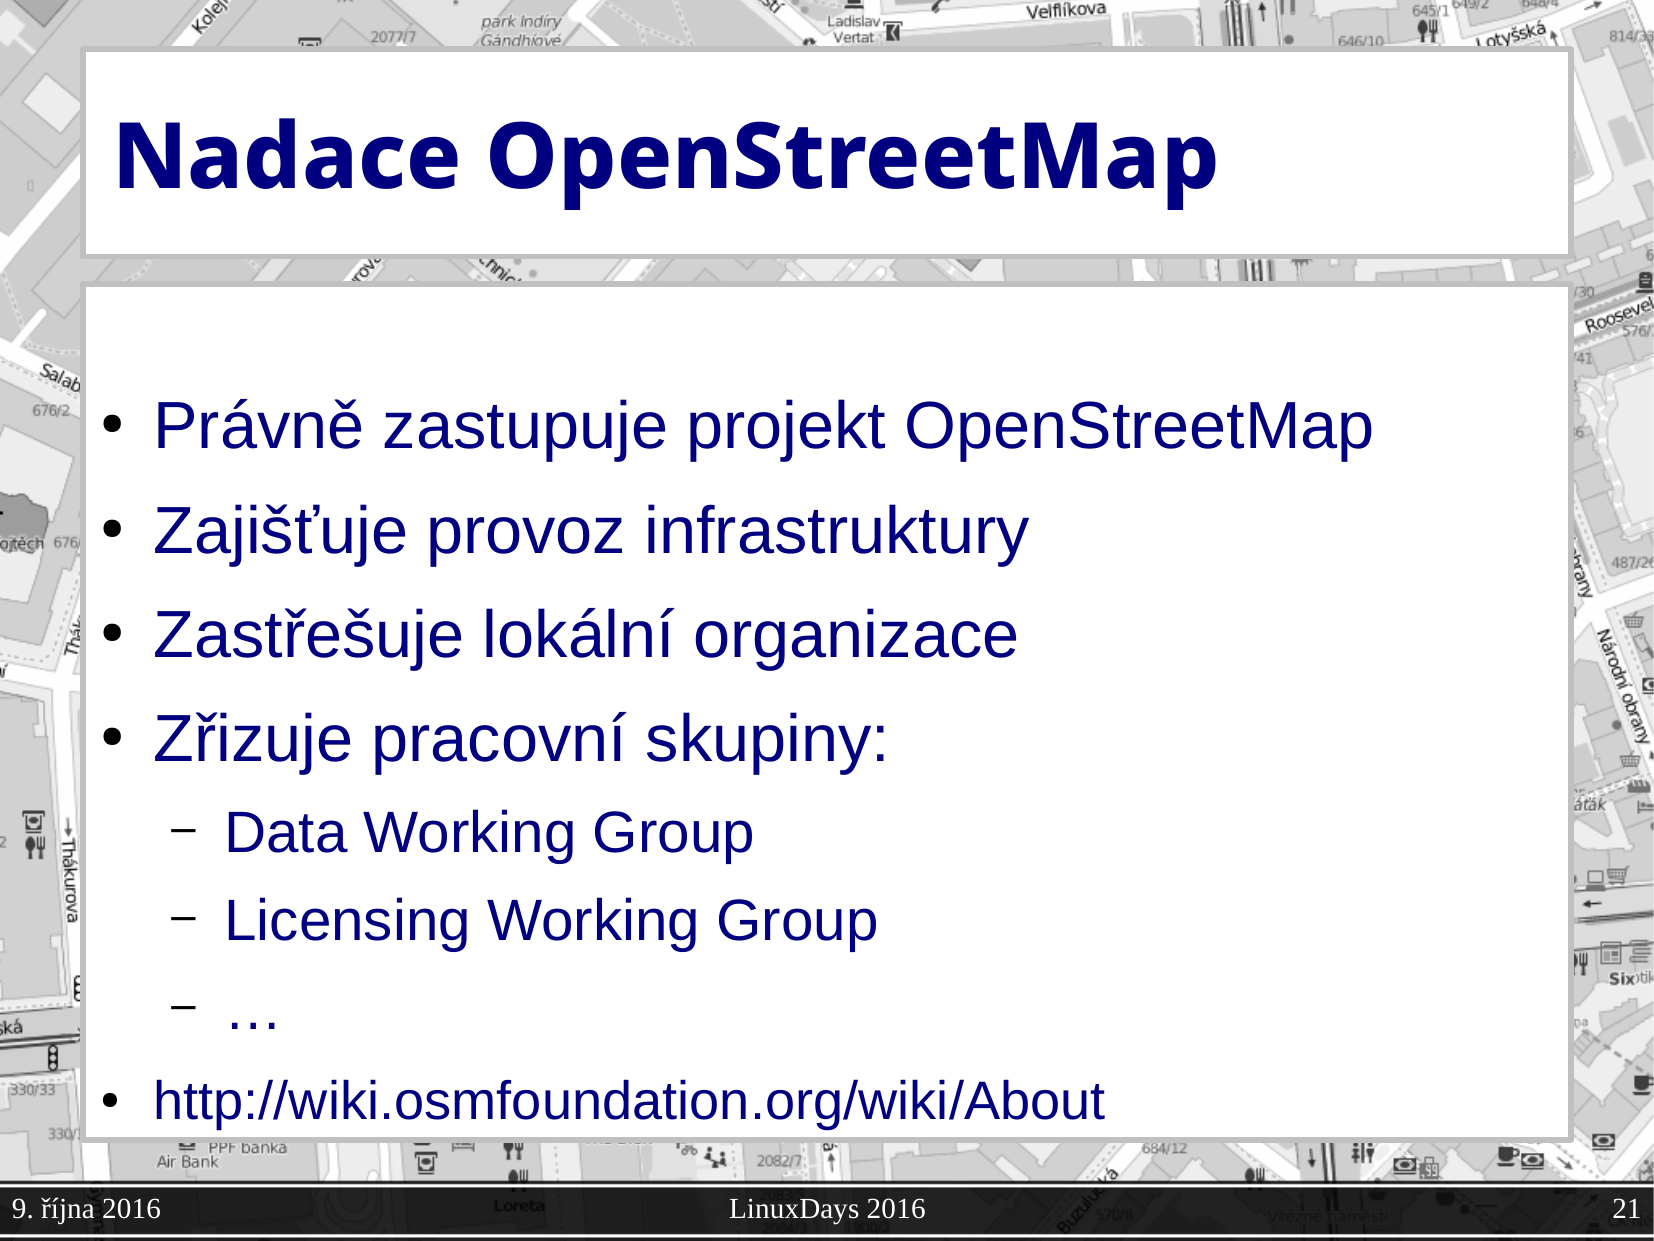

# Nadace OpenStreetMap
Právně zastupuje projekt OpenStreetMap
Zajišťuje provoz infrastruktury
Zastřešuje lokální organizace
Zřizuje pracovní skupiny:
Data Working Group
Licensing Working Group
…
http://wiki.osmfoundation.org/wiki/About
18. listopadu 2015
Marián Kyral - GISday 2015, Praha
21